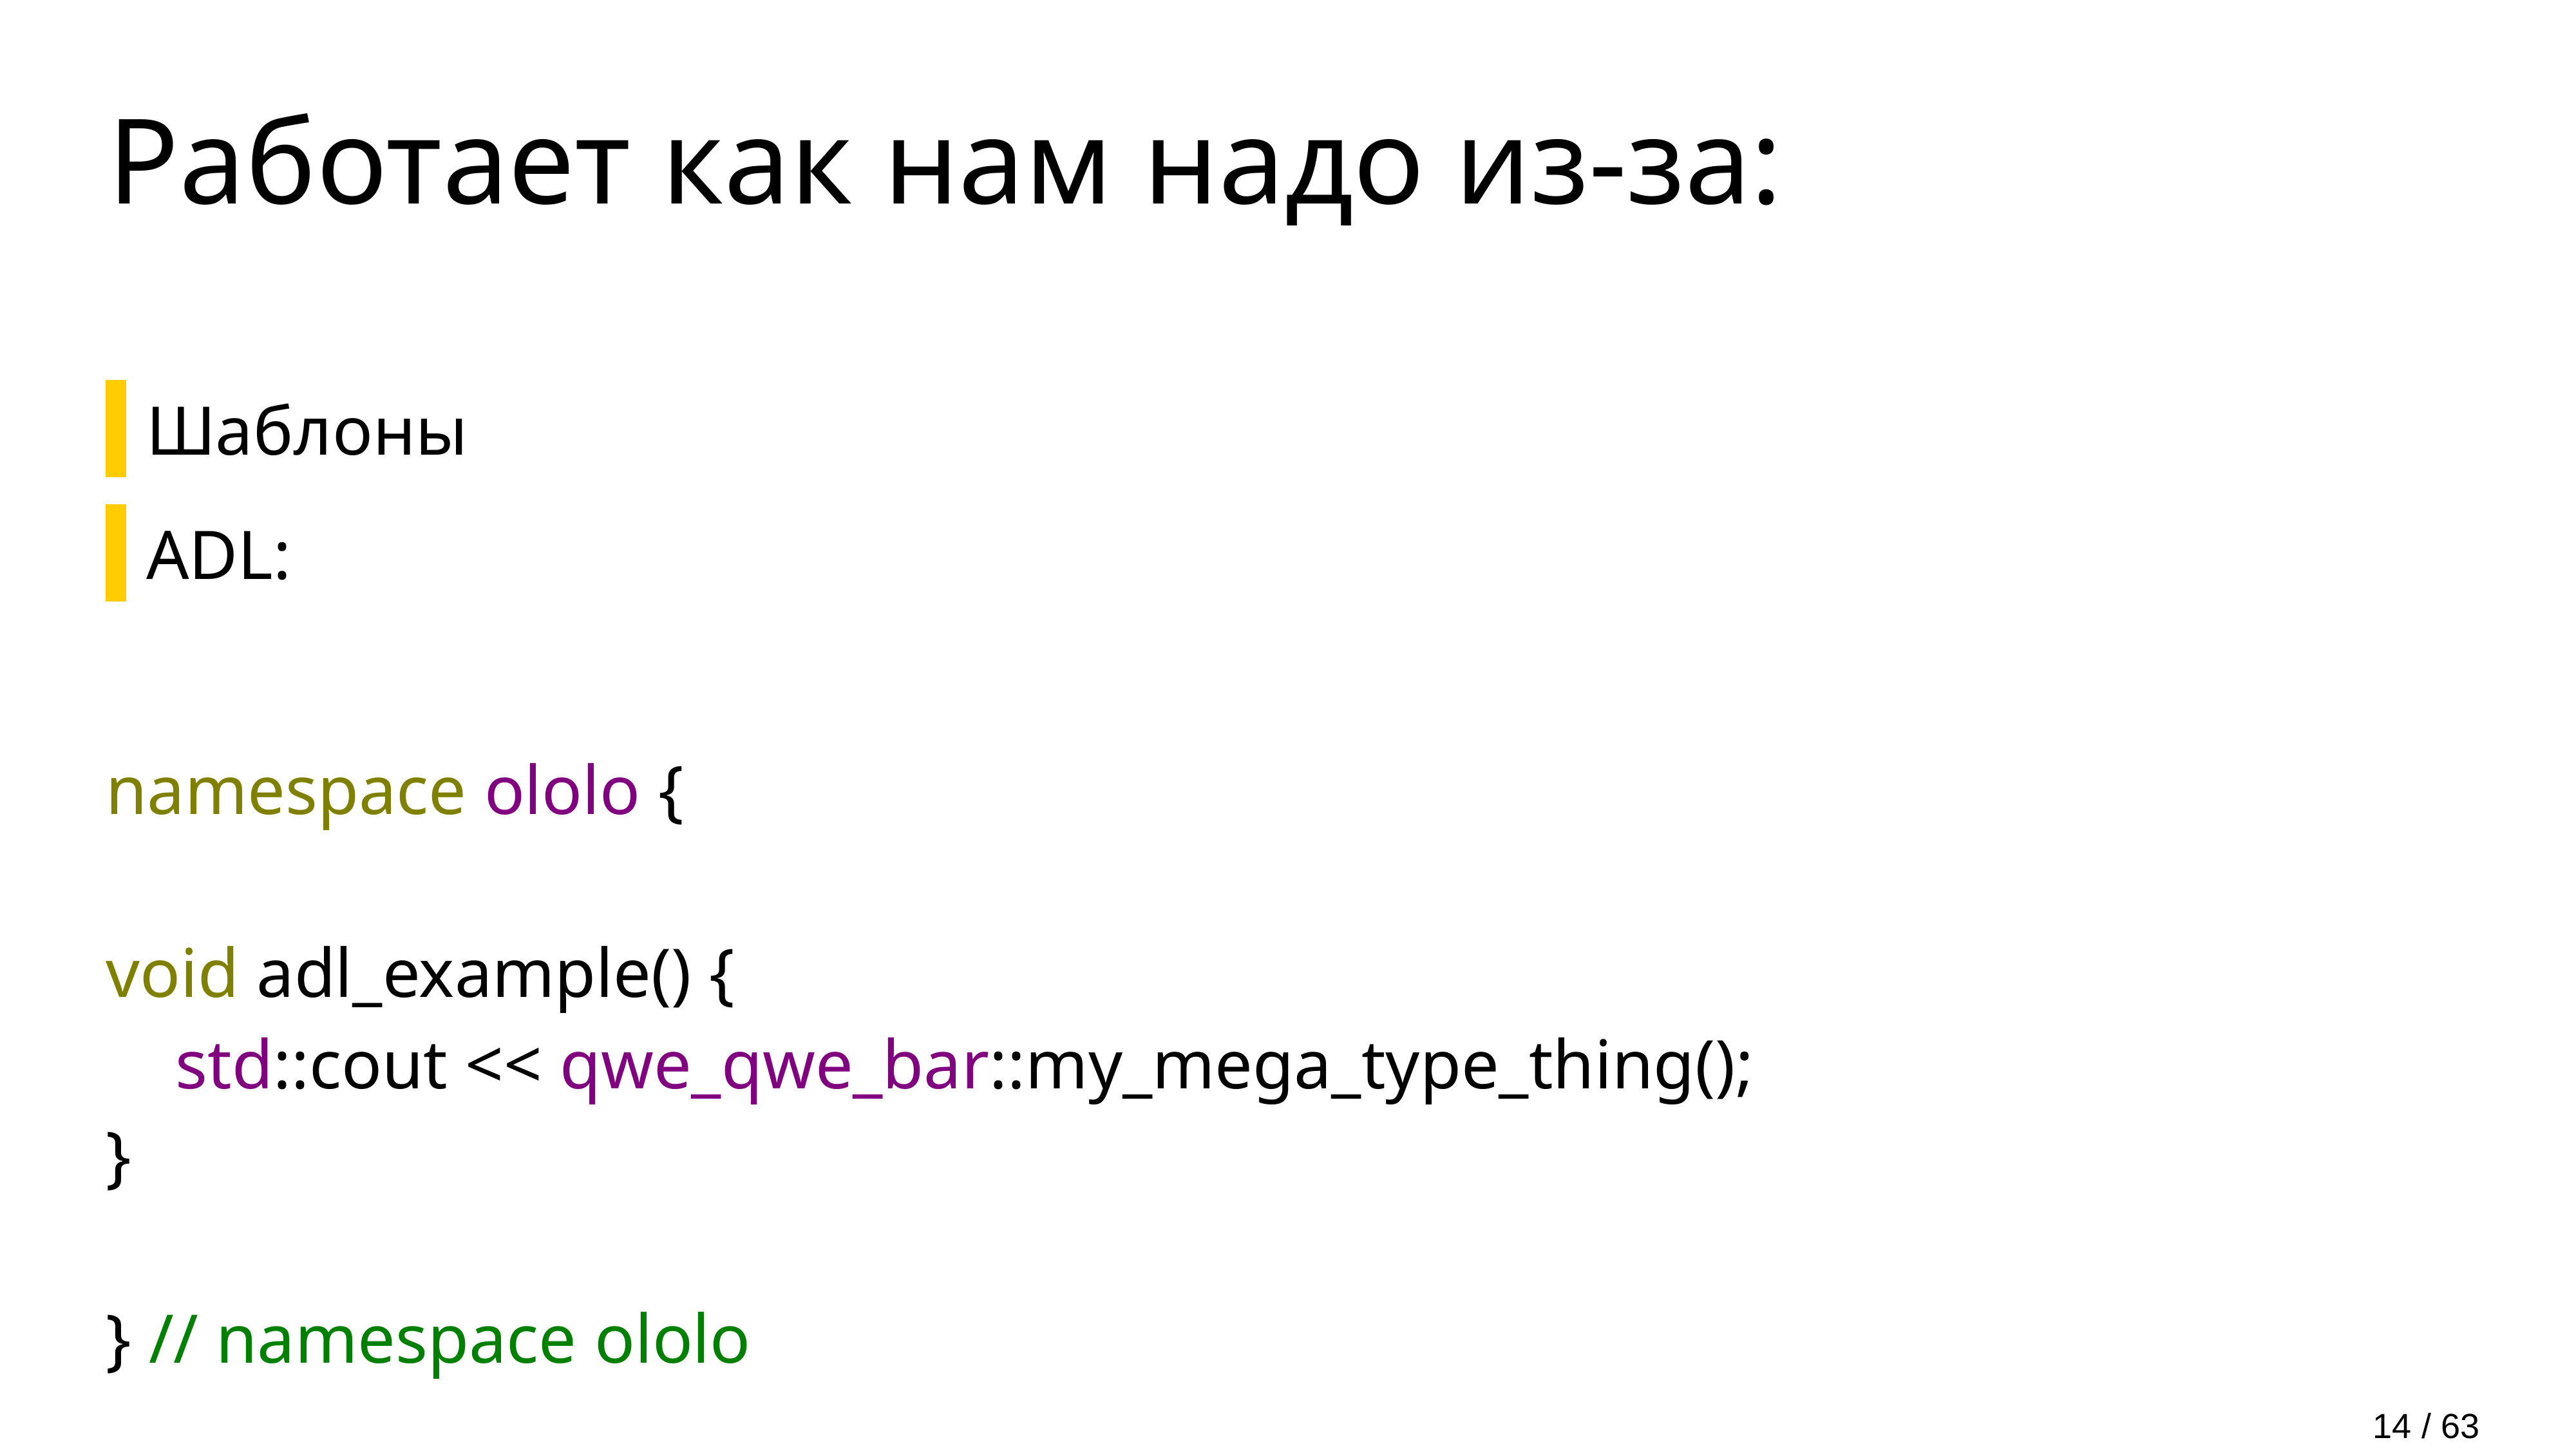

# Работает как нам надо из-за:
 Шаблоны
 ADL:
namespace ololo {
void adl_example() {
 std::cout << qwe_qwe_bar::my_mega_type_thing();
}
} // namespace ololo